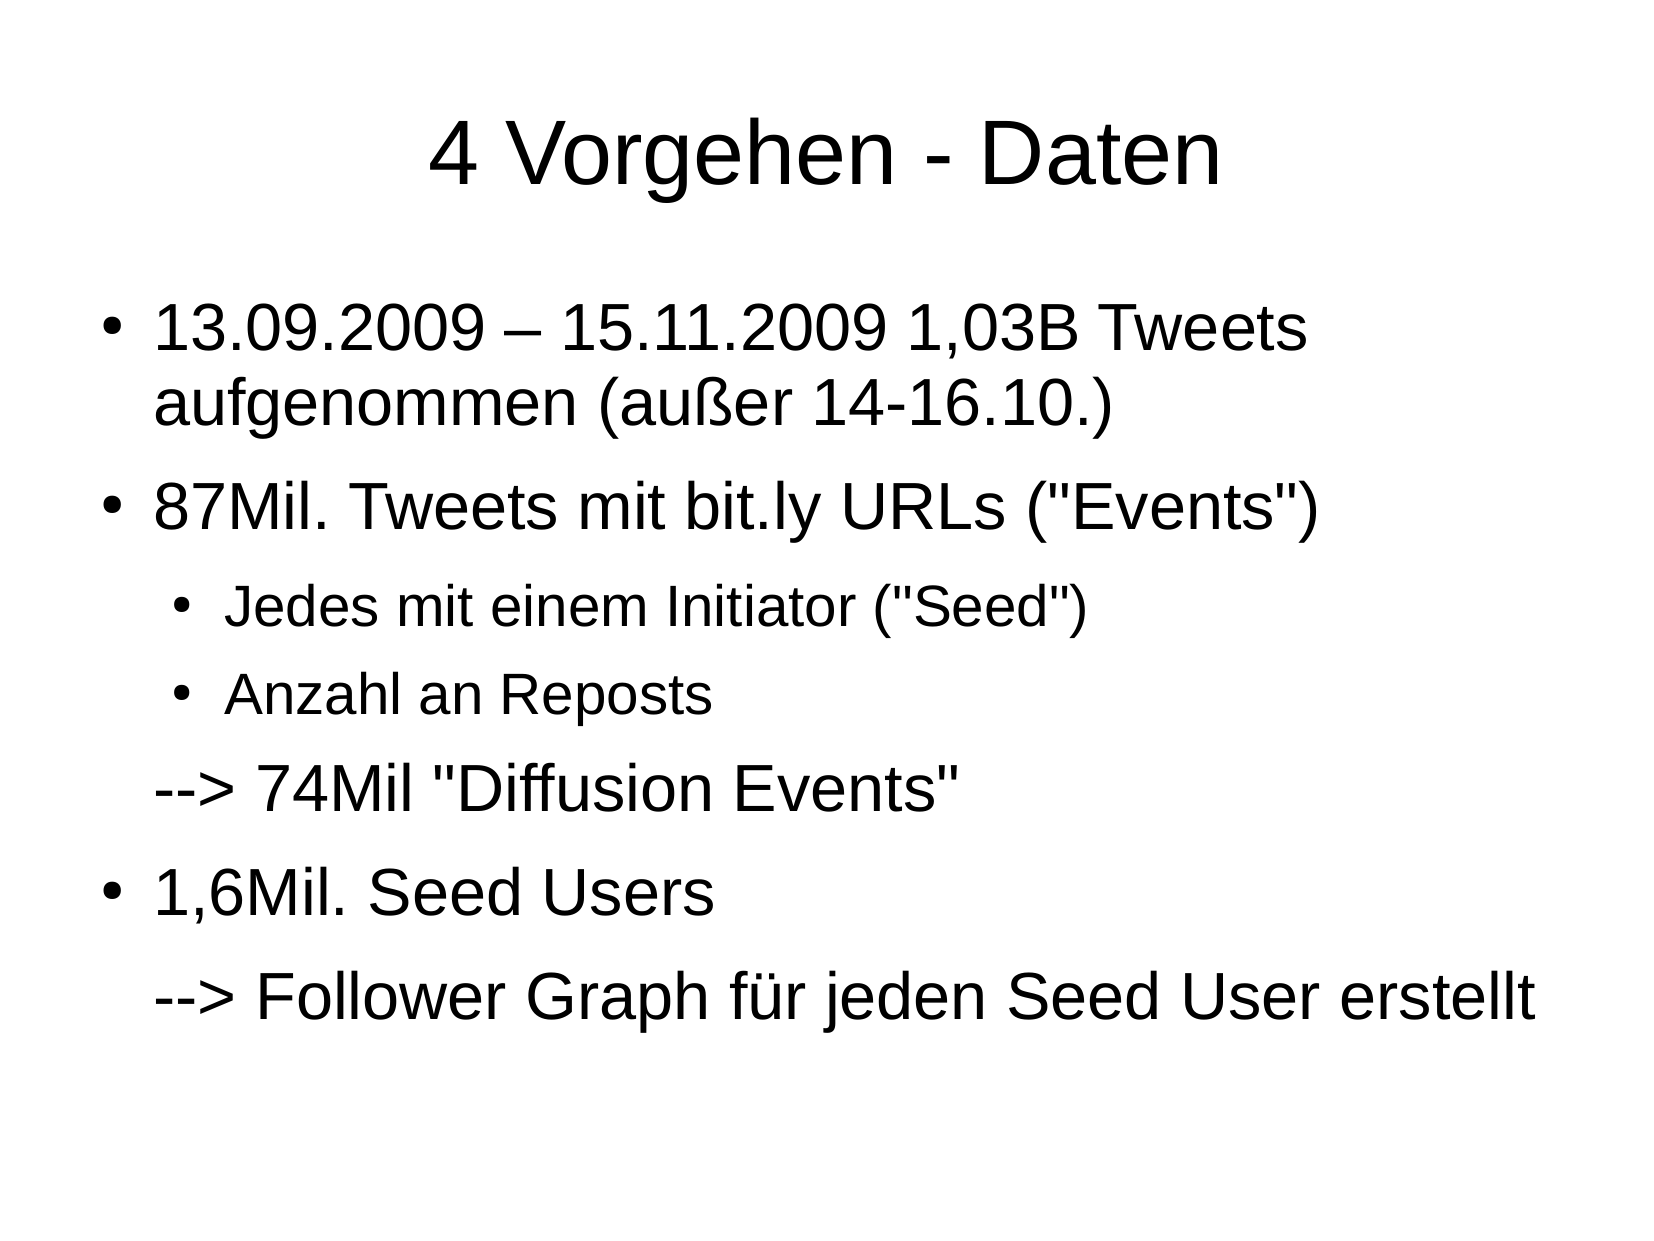

# 4 Vorgehen - Daten
13.09.2009 – 15.11.2009 1,03B Tweets aufgenommen (außer 14-16.10.)
87Mil. Tweets mit bit.ly URLs ("Events")
Jedes mit einem Initiator ("Seed")
Anzahl an Reposts
--> 74Mil "Diffusion Events"
1,6Mil. Seed Users
--> Follower Graph für jeden Seed User erstellt